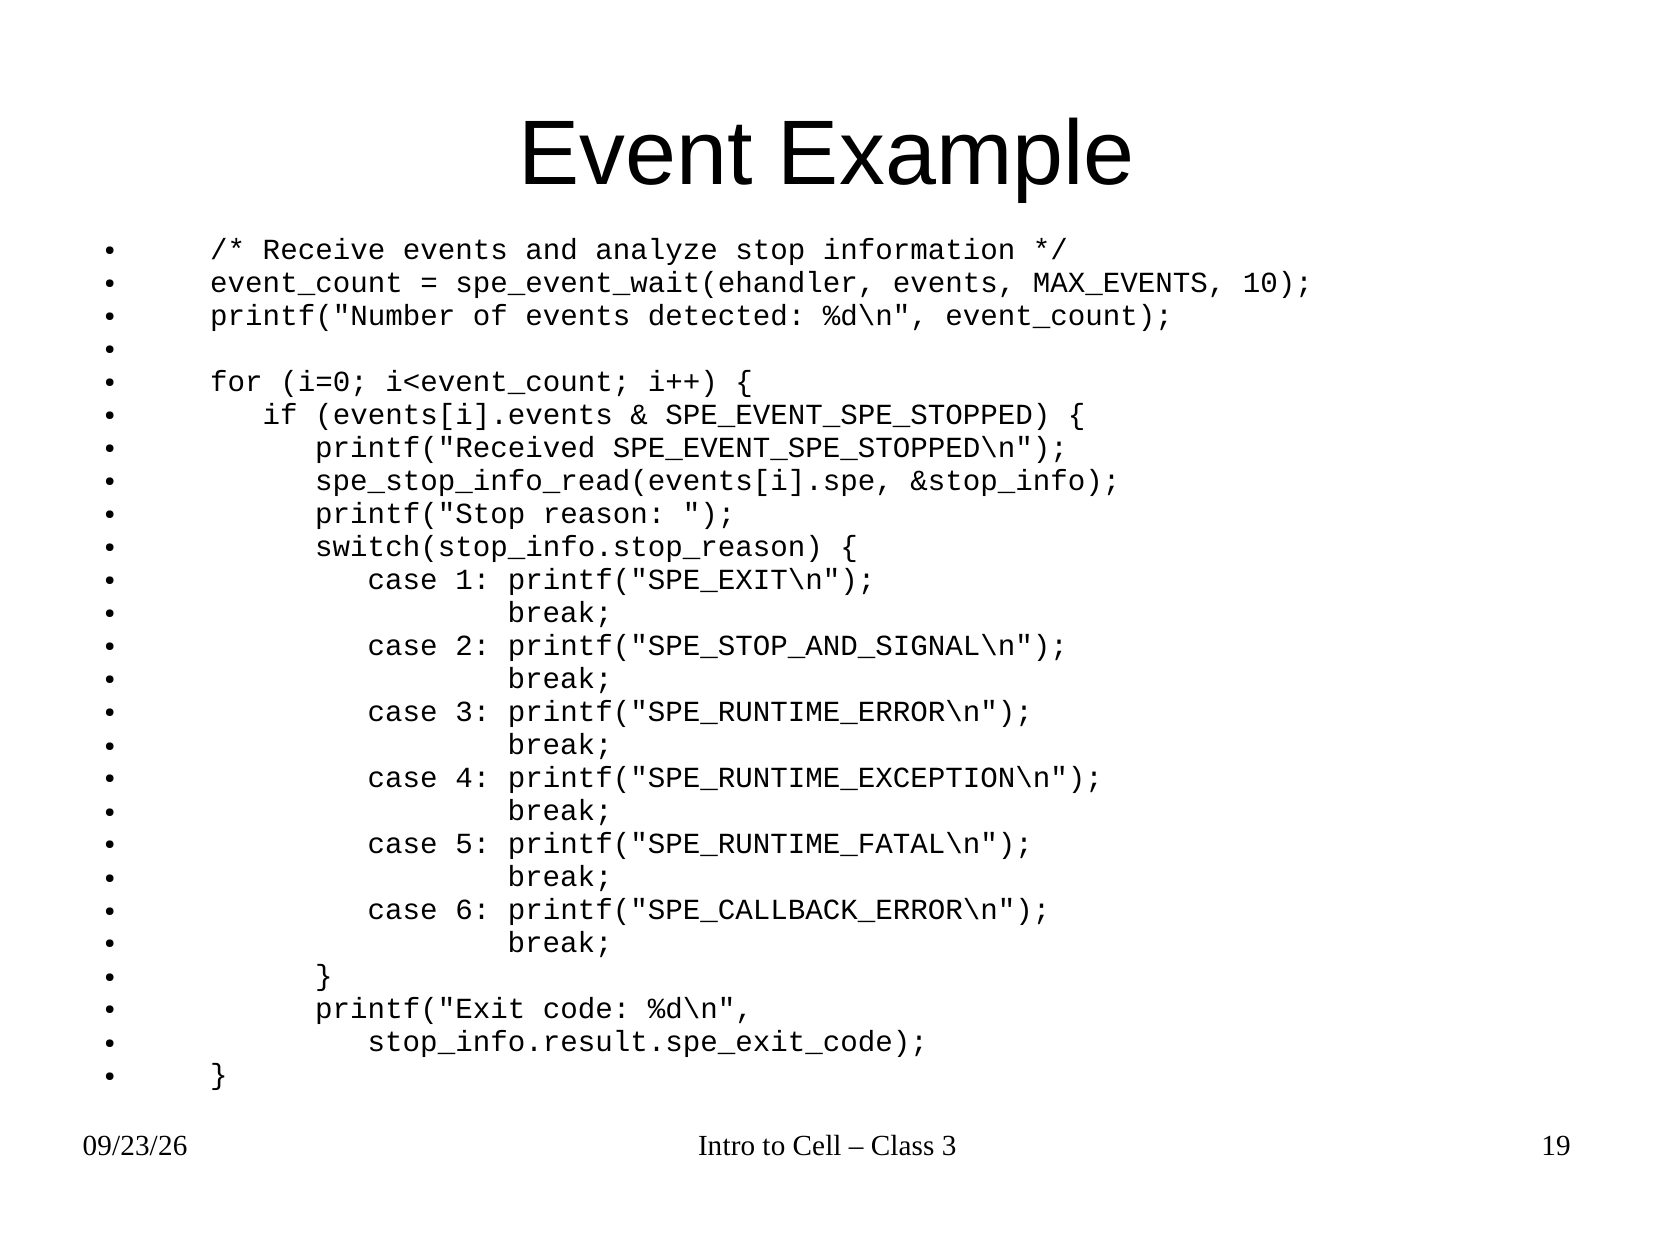

# Event Example
 /* Receive events and analyze stop information */
 event_count = spe_event_wait(ehandler, events, MAX_EVENTS, 10);
 printf("Number of events detected: %d\n", event_count);
 for (i=0; i<event_count; i++) {
 if (events[i].events & SPE_EVENT_SPE_STOPPED) {
 printf("Received SPE_EVENT_SPE_STOPPED\n");
 spe_stop_info_read(events[i].spe, &stop_info);
 printf("Stop reason: ");
 switch(stop_info.stop_reason) {
 case 1: printf("SPE_EXIT\n");
 break;
 case 2: printf("SPE_STOP_AND_SIGNAL\n");
 break;
 case 3: printf("SPE_RUNTIME_ERROR\n");
 break;
 case 4: printf("SPE_RUNTIME_EXCEPTION\n");
 break;
 case 5: printf("SPE_RUNTIME_FATAL\n");
 break;
 case 6: printf("SPE_CALLBACK_ERROR\n");
 break;
 }
 printf("Exit code: %d\n",
 stop_info.result.spe_exit_code);
 }
Cell Programming Workshop
19